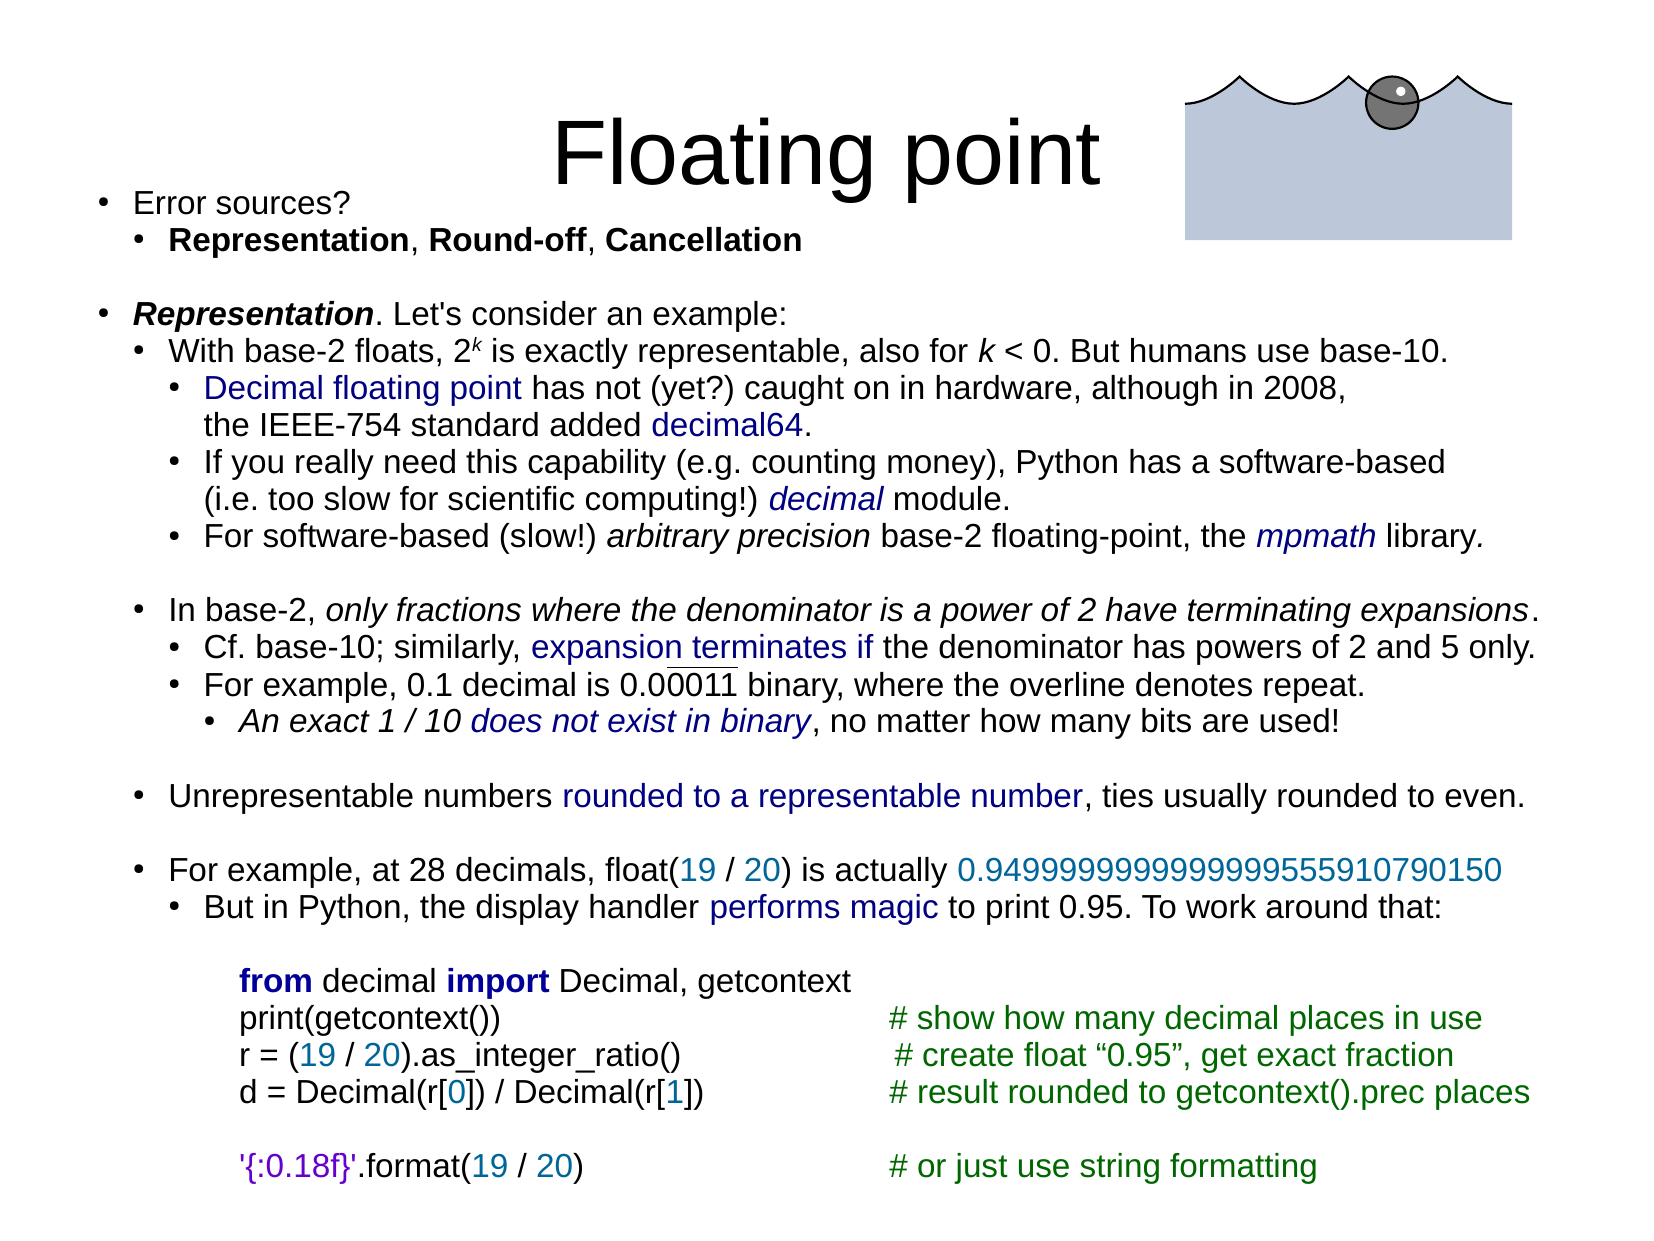

# Floating point
Error sources?
Representation, Round-off, Cancellation
Representation. Let's consider an example:
With base-2 floats, 2k is exactly representable, also for k < 0. But humans use base-10.
Decimal floating point has not (yet?) caught on in hardware, although in 2008,
the IEEE-754 standard added decimal64.
If you really need this capability (e.g. counting money), Python has a software-based
(i.e. too slow for scientific computing!) decimal module.
For software-based (slow!) arbitrary precision base-2 floating-point, the mpmath library.
In base-2, only fractions where the denominator is a power of 2 have terminating expansions.
Cf. base-10; similarly, expansion terminates if the denominator has powers of 2 and 5 only.
For example, 0.1 decimal is 0.00011 binary, where the overline denotes repeat.
An exact 1 / 10 does not exist in binary, no matter how many bits are used!
Unrepresentable numbers rounded to a representable number, ties usually rounded to even.
For example, at 28 decimals, float(19 / 20) is actually 0.9499999999999999555910790150
But in Python, the display handler performs magic to print 0.95. To work around that:
from decimal import Decimal, getcontext
print(getcontext()) # show how many decimal places in use
r = (19 / 20).as_integer_ratio() # create float “0.95”, get exact fraction
d = Decimal(r[0]) / Decimal(r[1]) # result rounded to getcontext().prec places
'{:0.18f}'.format(19 / 20) # or just use string formatting